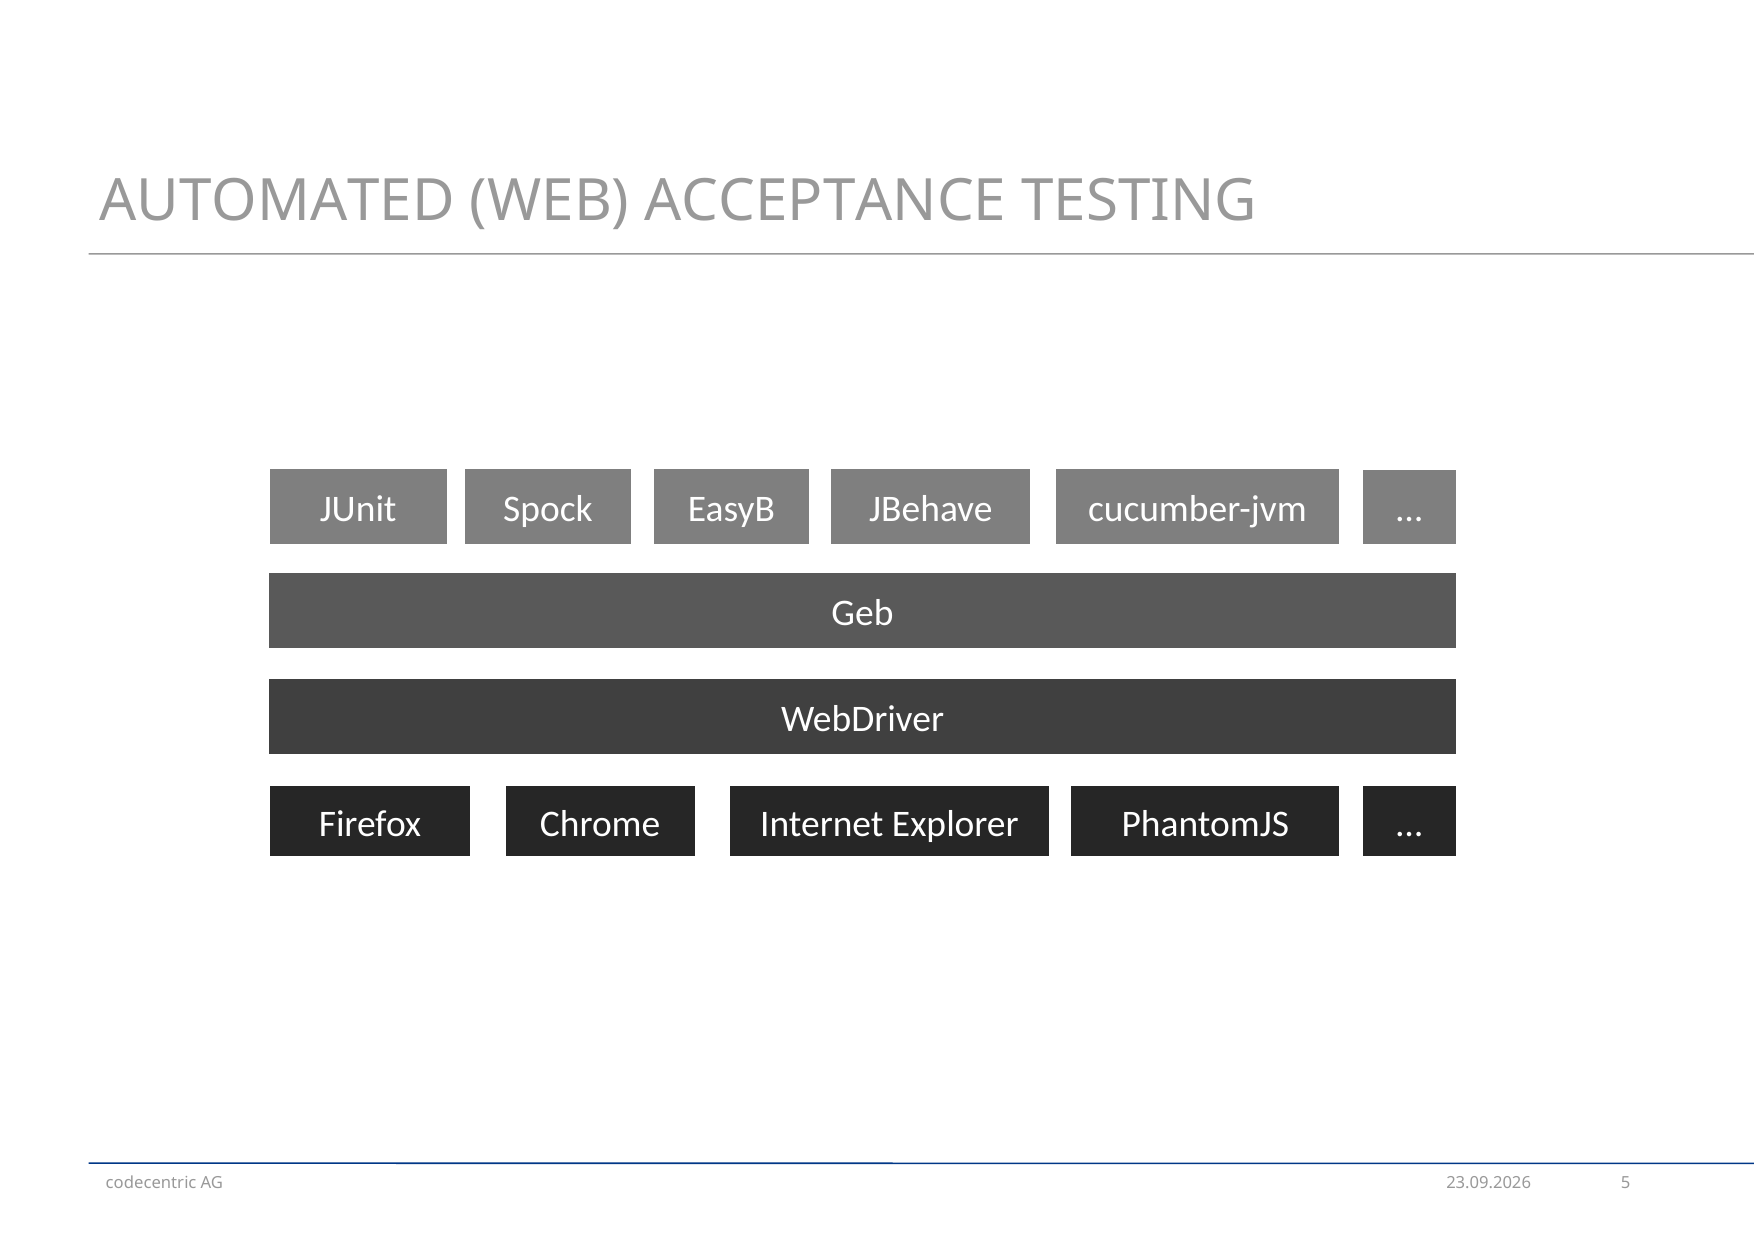

# Automated (Web) Acceptance Testing
JUnit
Spock
EasyB
JBehave
cucumber-jvm
…
Geb
WebDriver
Firefox
Chrome
Internet Explorer
PhantomJS
…